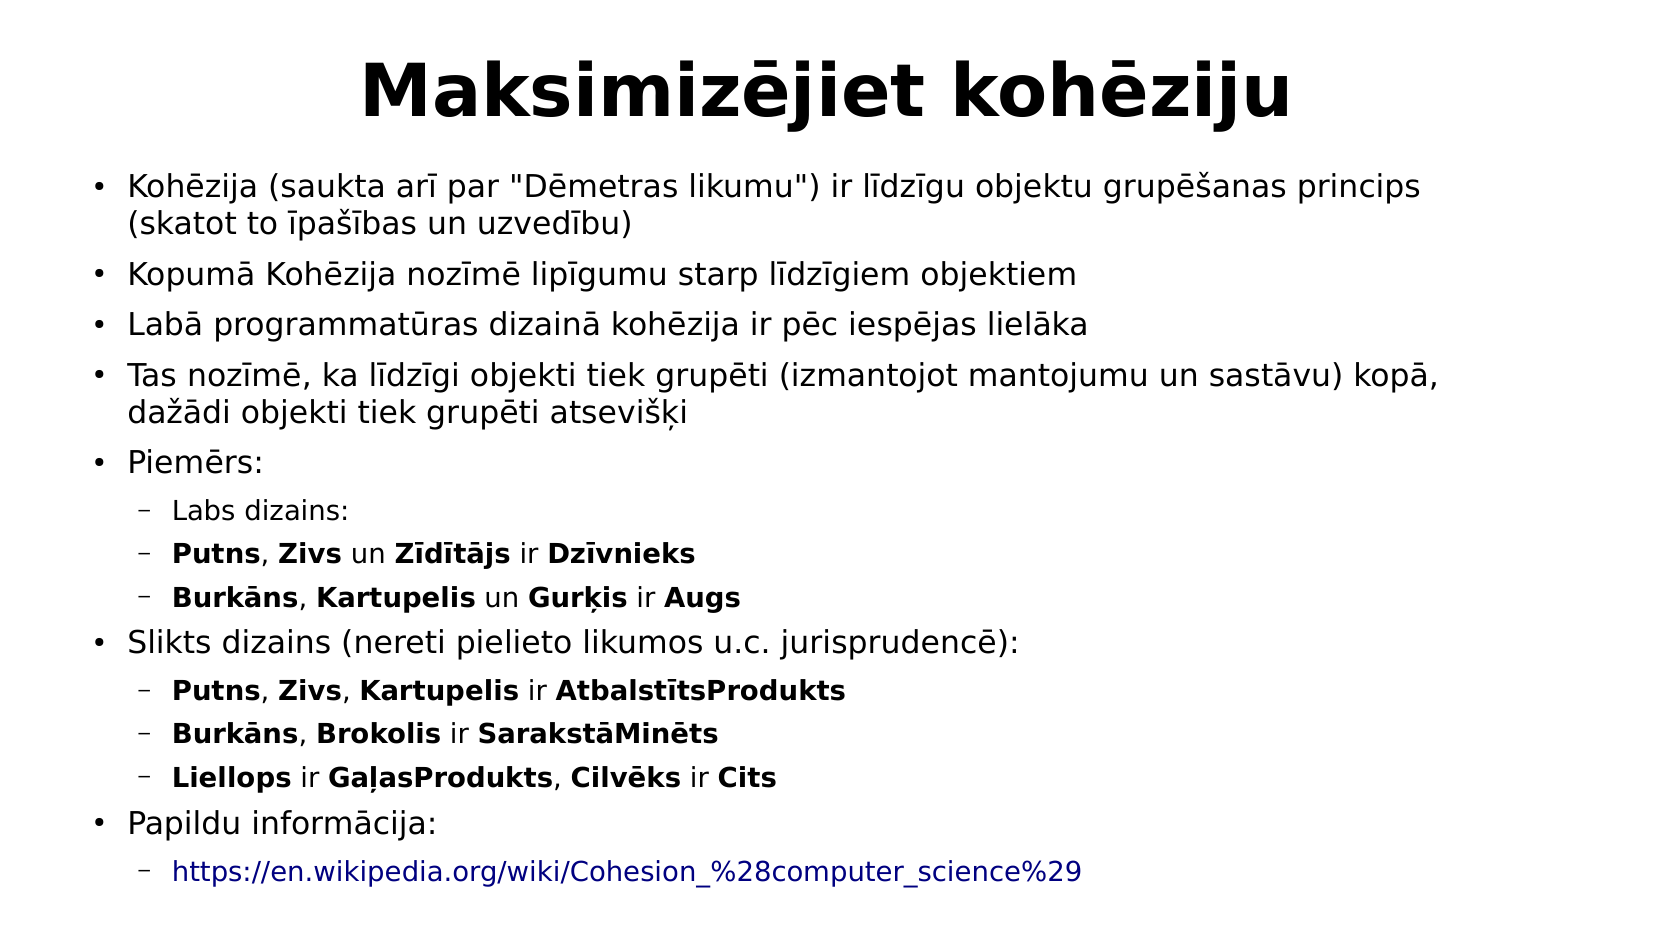

# Maksimizējiet kohēziju
Kohēzija (saukta arī par "Dēmetras likumu") ir līdzīgu objektu grupēšanas princips (skatot to īpašības un uzvedību)
Kopumā Kohēzija nozīmē lipīgumu starp līdzīgiem objektiem
Labā programmatūras dizainā kohēzija ir pēc iespējas lielāka
Tas nozīmē, ka līdzīgi objekti tiek grupēti (izmantojot mantojumu un sastāvu) kopā, dažādi objekti tiek grupēti atsevišķi
Piemērs:
Labs dizains:
Putns, Zivs un Zīdītājs ir Dzīvnieks
Burkāns, Kartupelis un Gurķis ir Augs
Slikts dizains (nereti pielieto likumos u.c. jurisprudencē):
Putns, Zivs, Kartupelis ir AtbalstītsProdukts
Burkāns, Brokolis ir SarakstāMinēts
Liellops ir GaļasProdukts, Cilvēks ir Cits
Papildu informācija:
https://en.wikipedia.org/wiki/Cohesion_%28computer_science%29